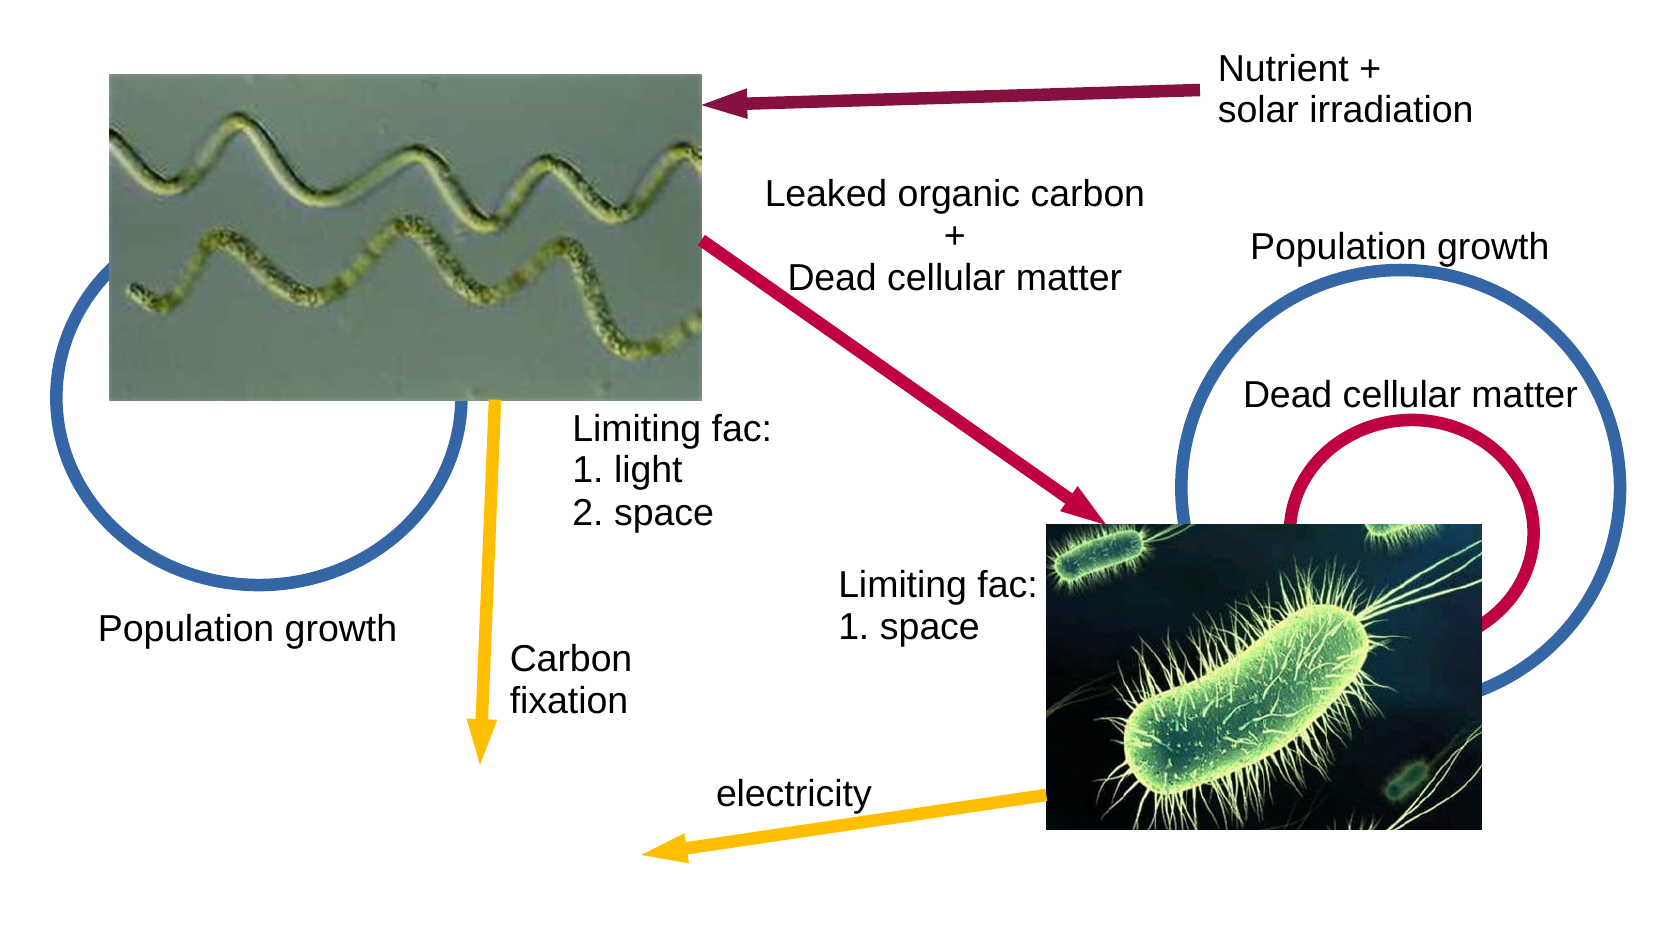

Nutrient +
solar irradiation
Leaked organic carbon
+
Dead cellular matter
Population growth
Dead cellular matter
Limiting fac:
1. light
2. space
Limiting fac:
1. space
Population growth
Carbon
fixation
electricity